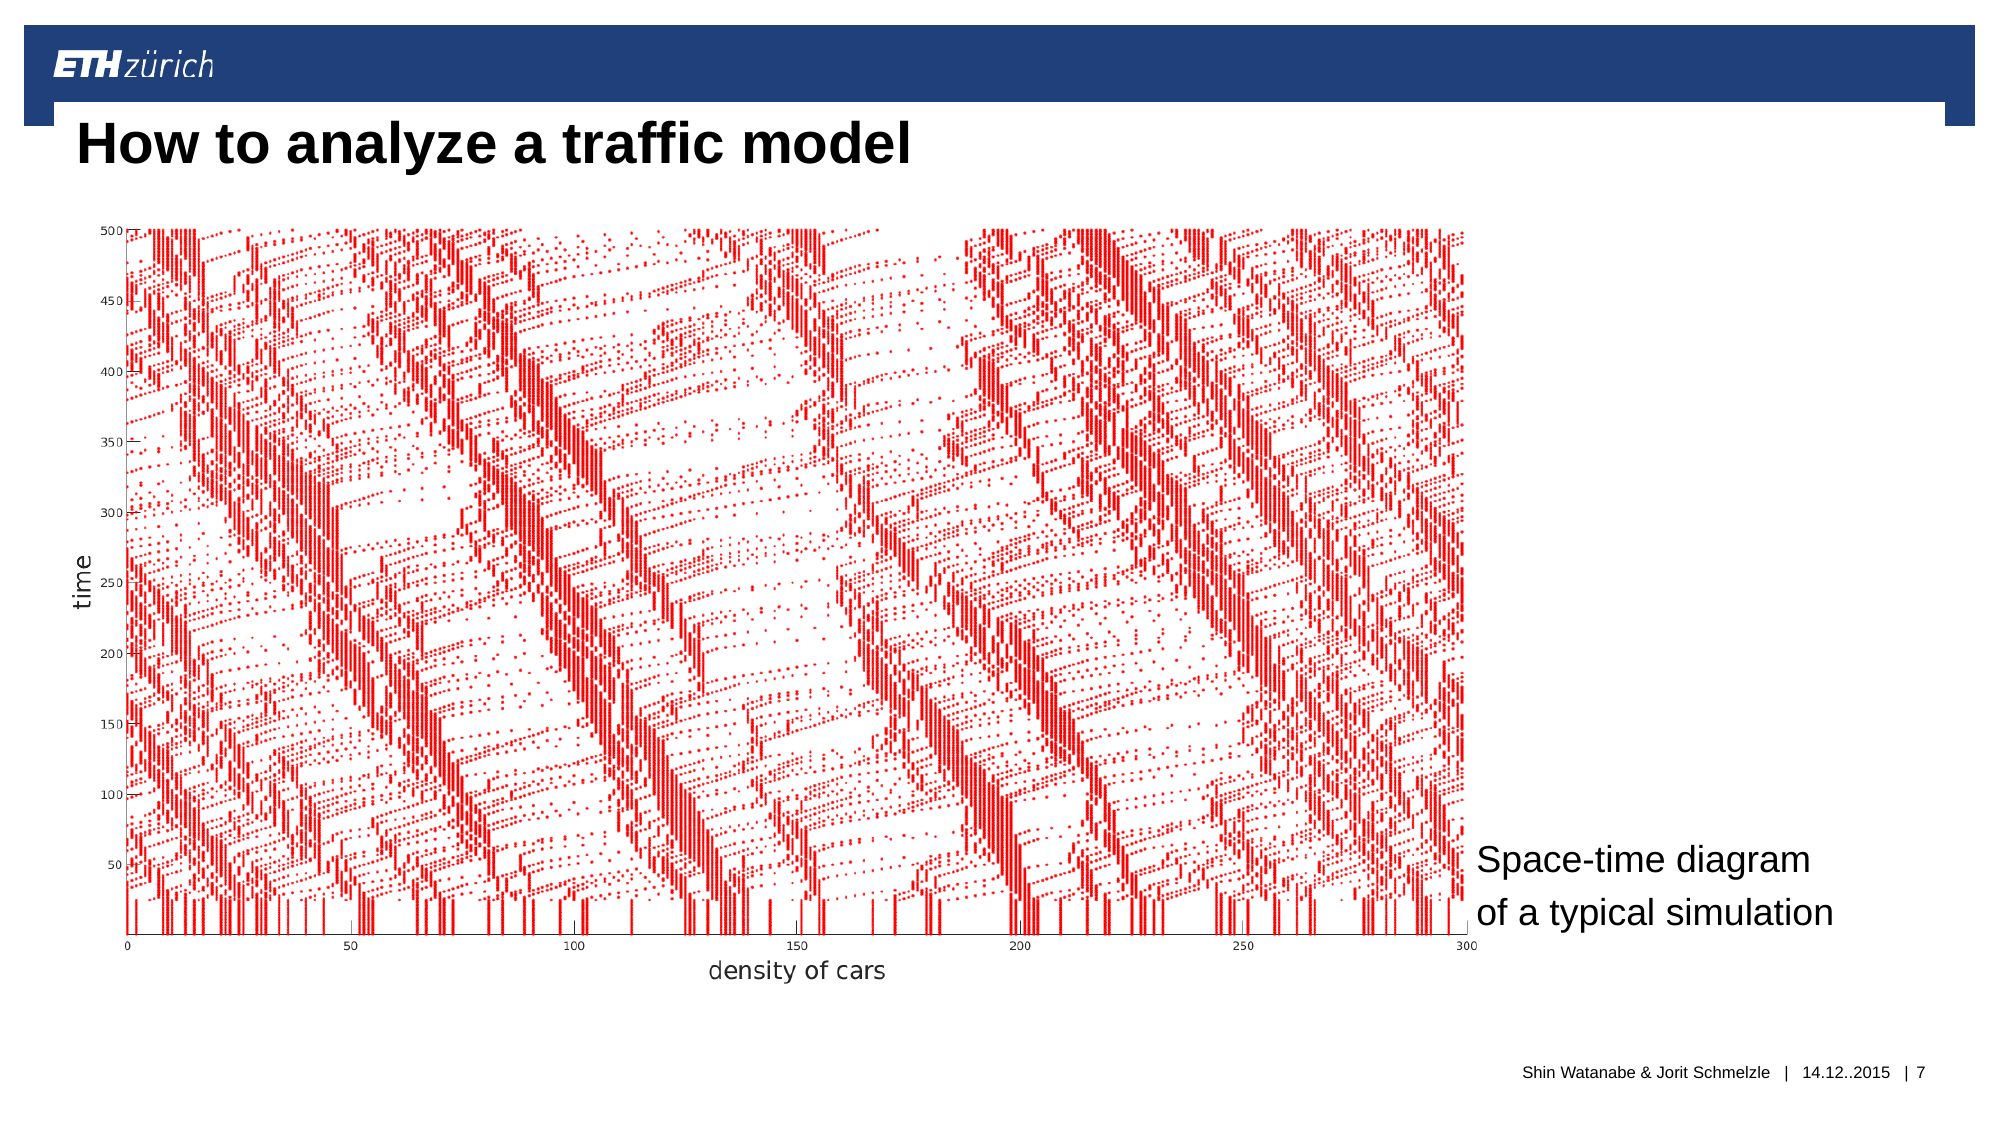

# How to analyze a traffic model
Space-time diagram
of a typical simulation
First name Surname (edit via “View” > “Header & Footer”)
12.12.2014
7